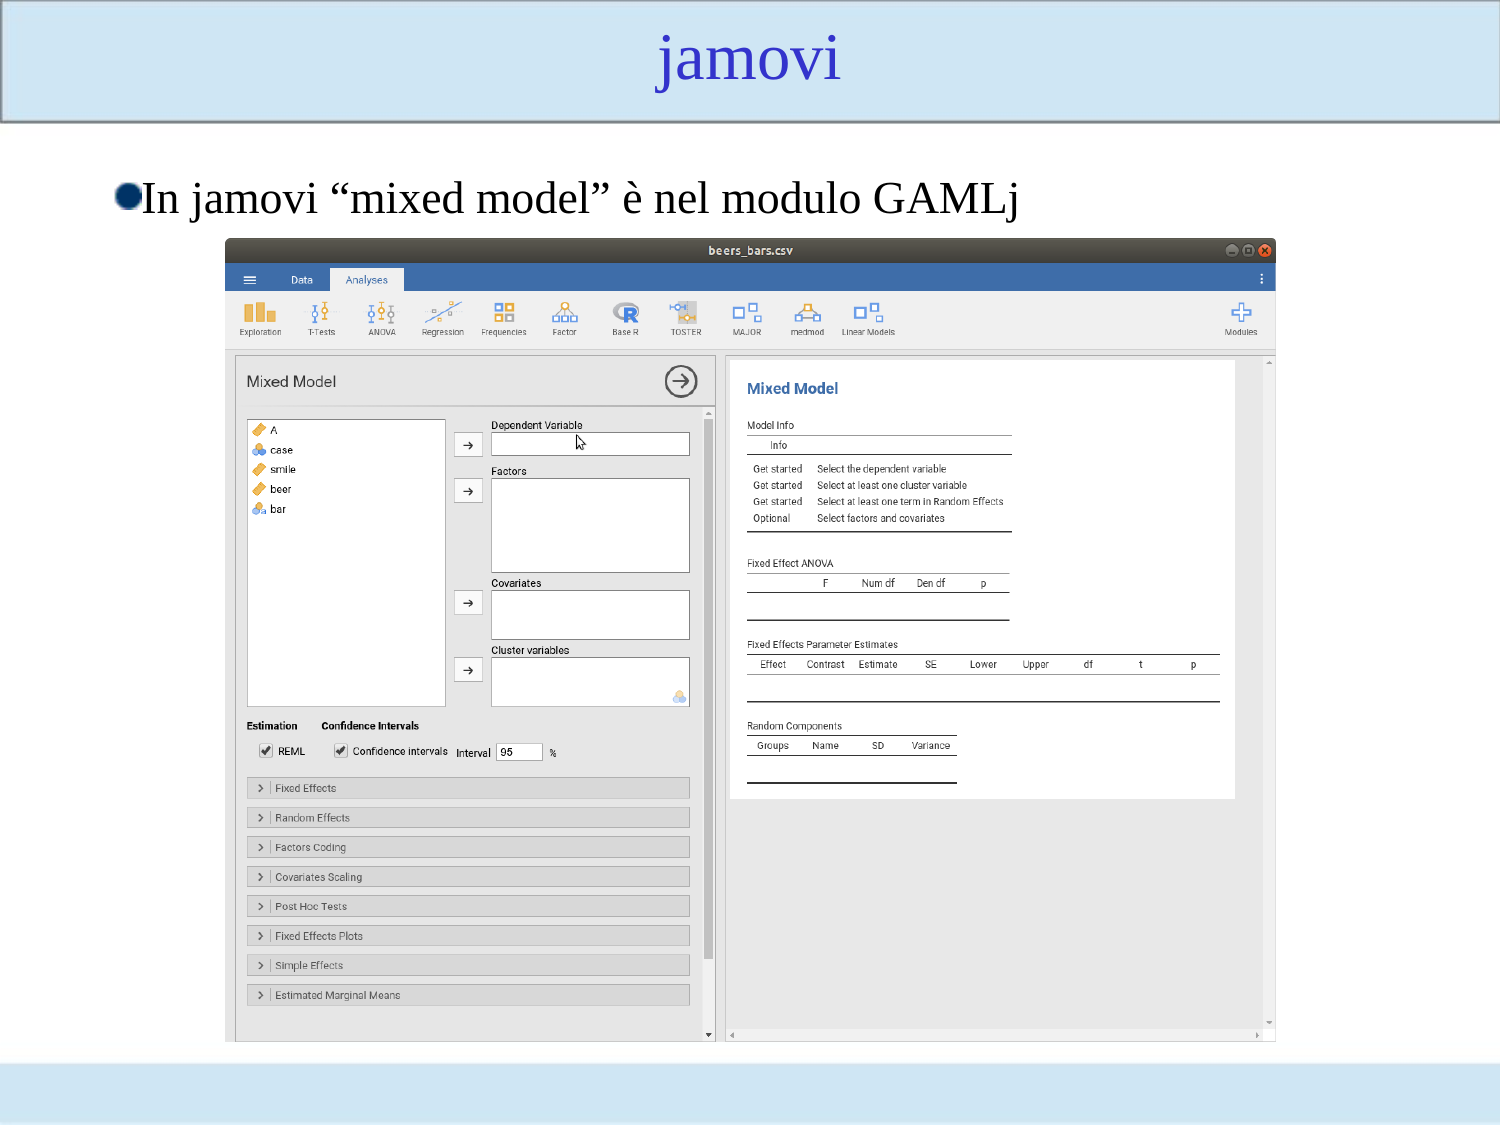

# jamovi
In jamovi “mixed model” è nel modulo GAMLj
45